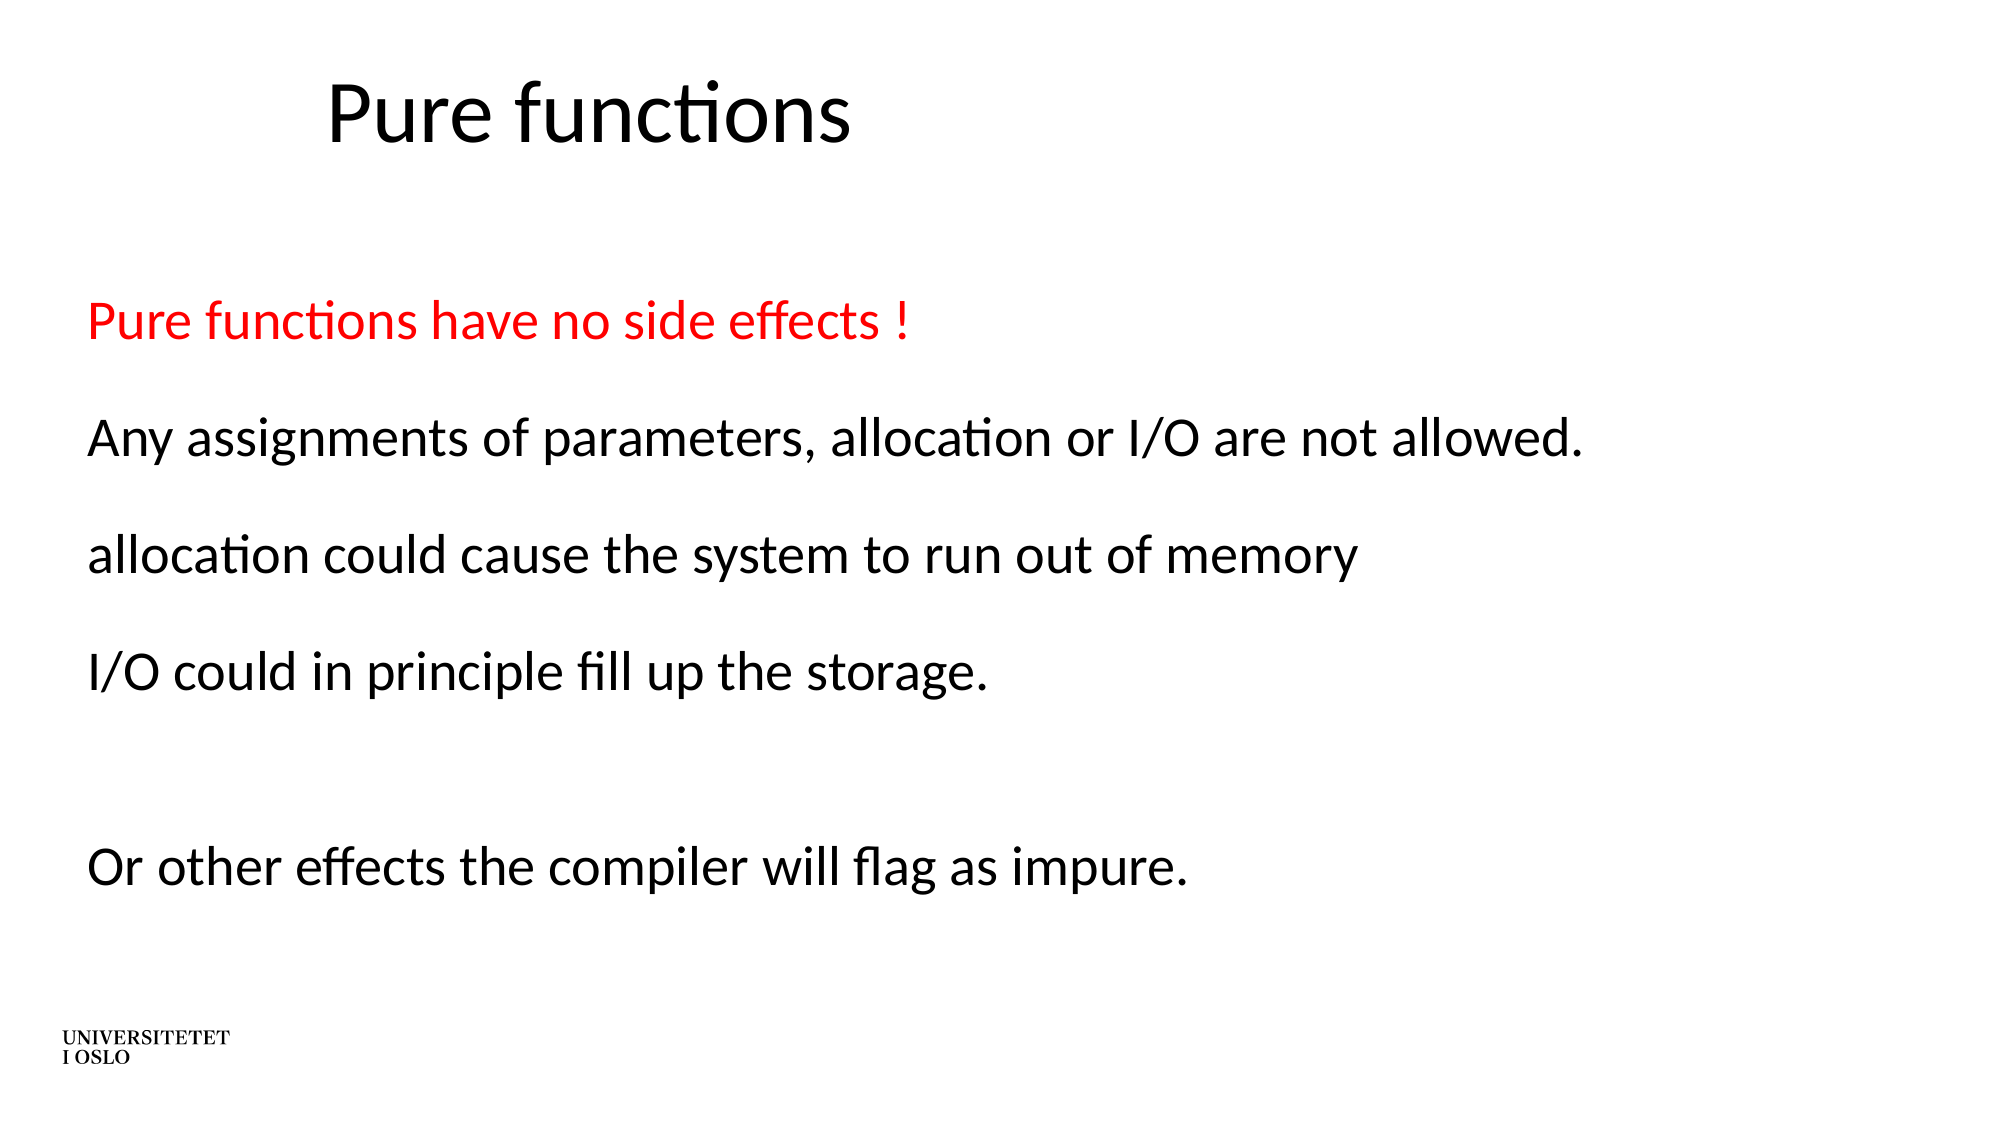

Pure functions
Pure functions have no side effects !
Any assignments of parameters, allocation or I/O are not allowed.
allocation could cause the system to run out of memory
I/O could in principle fill up the storage.
Or other effects the compiler will flag as impure.